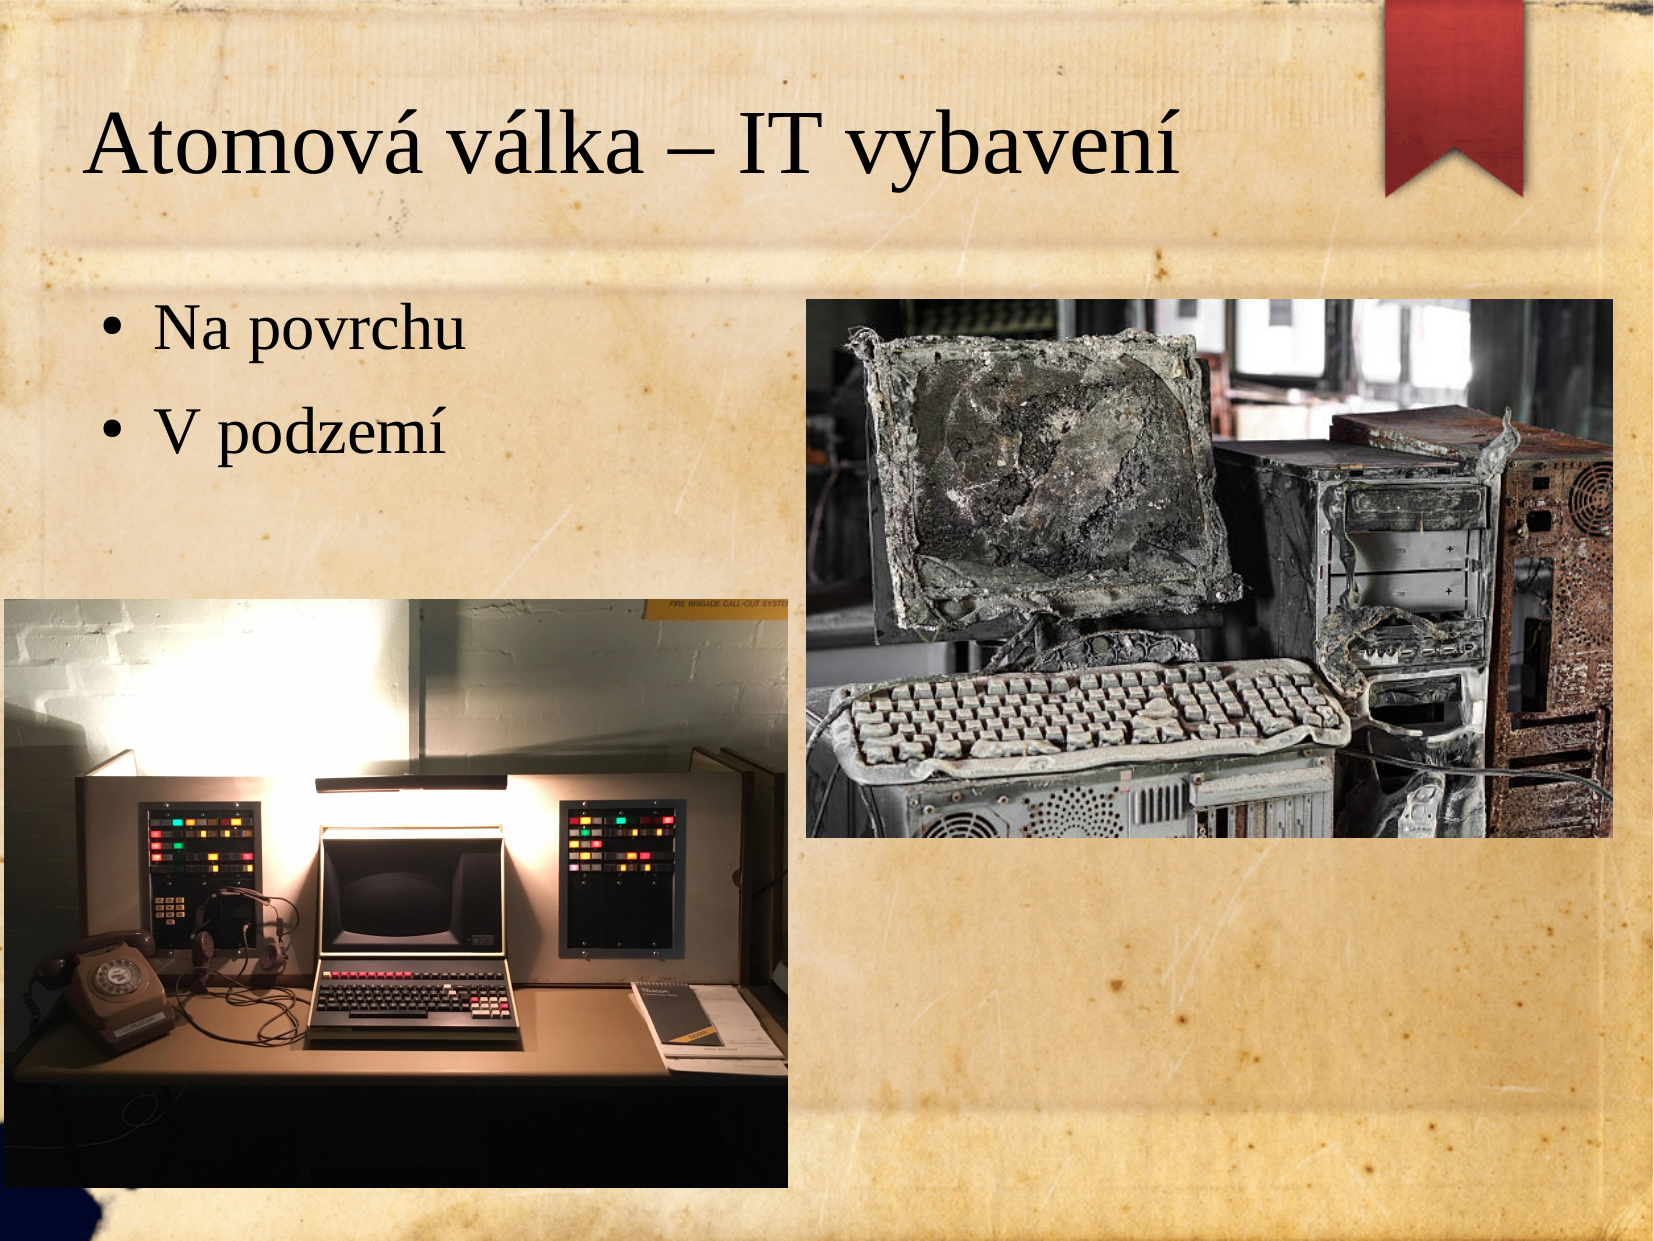

# Atomová válka – IT vybavení
Na povrchu
V podzemí